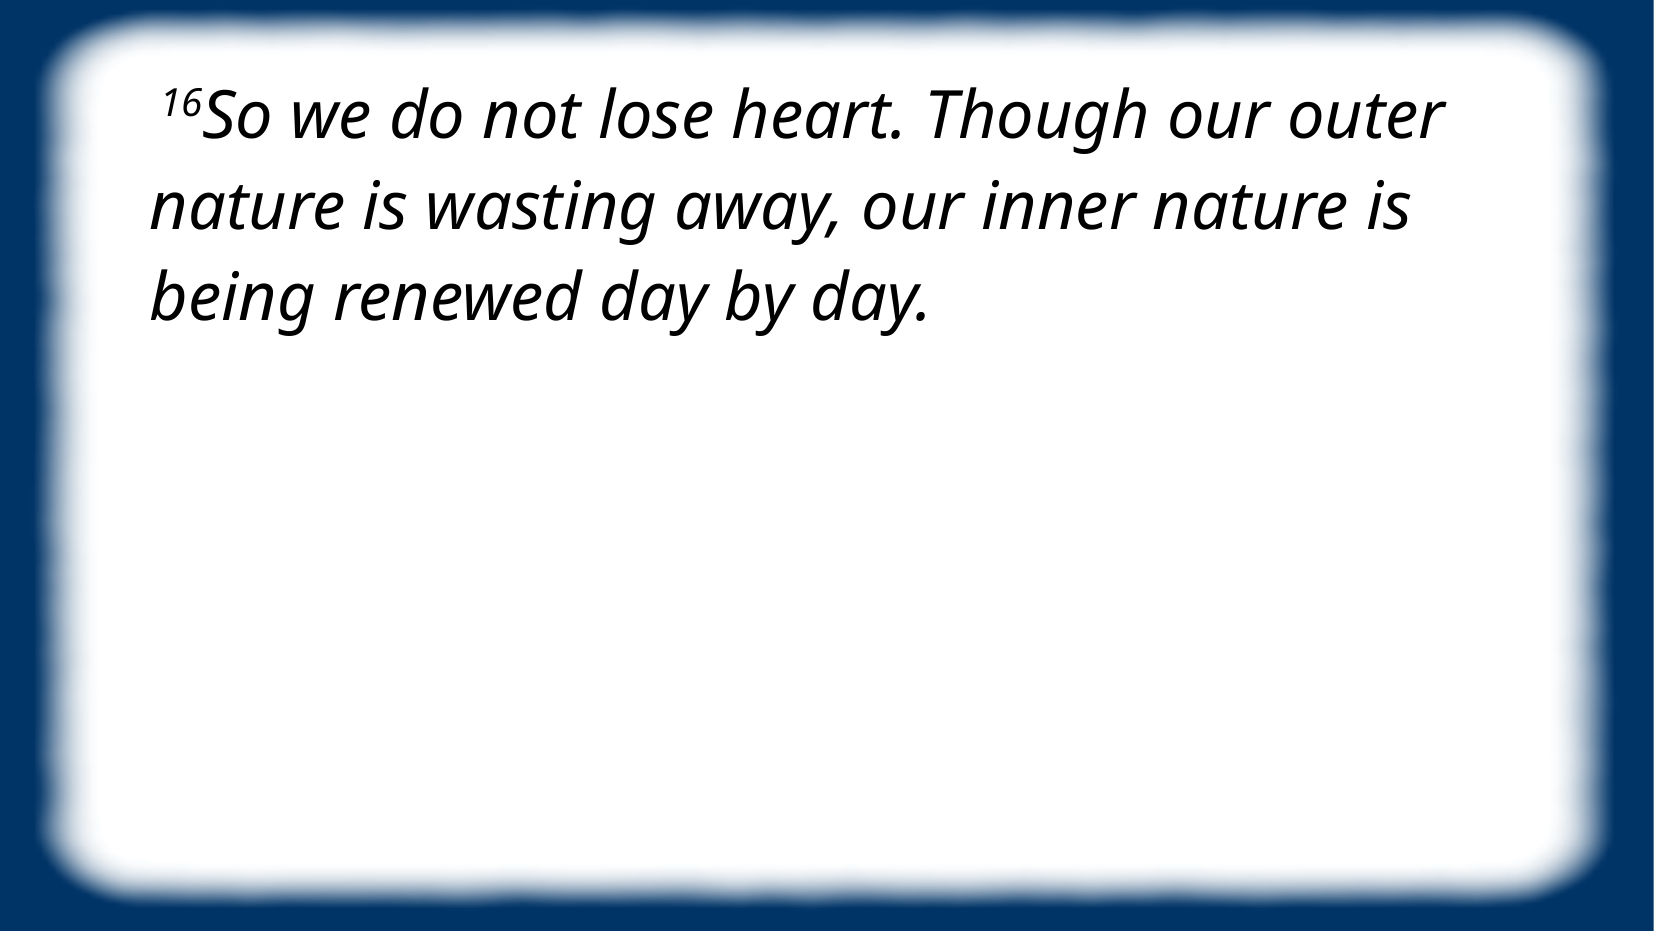

16So we do not lose heart. Though our outer nature is wasting away, our inner nature is being renewed day by day.